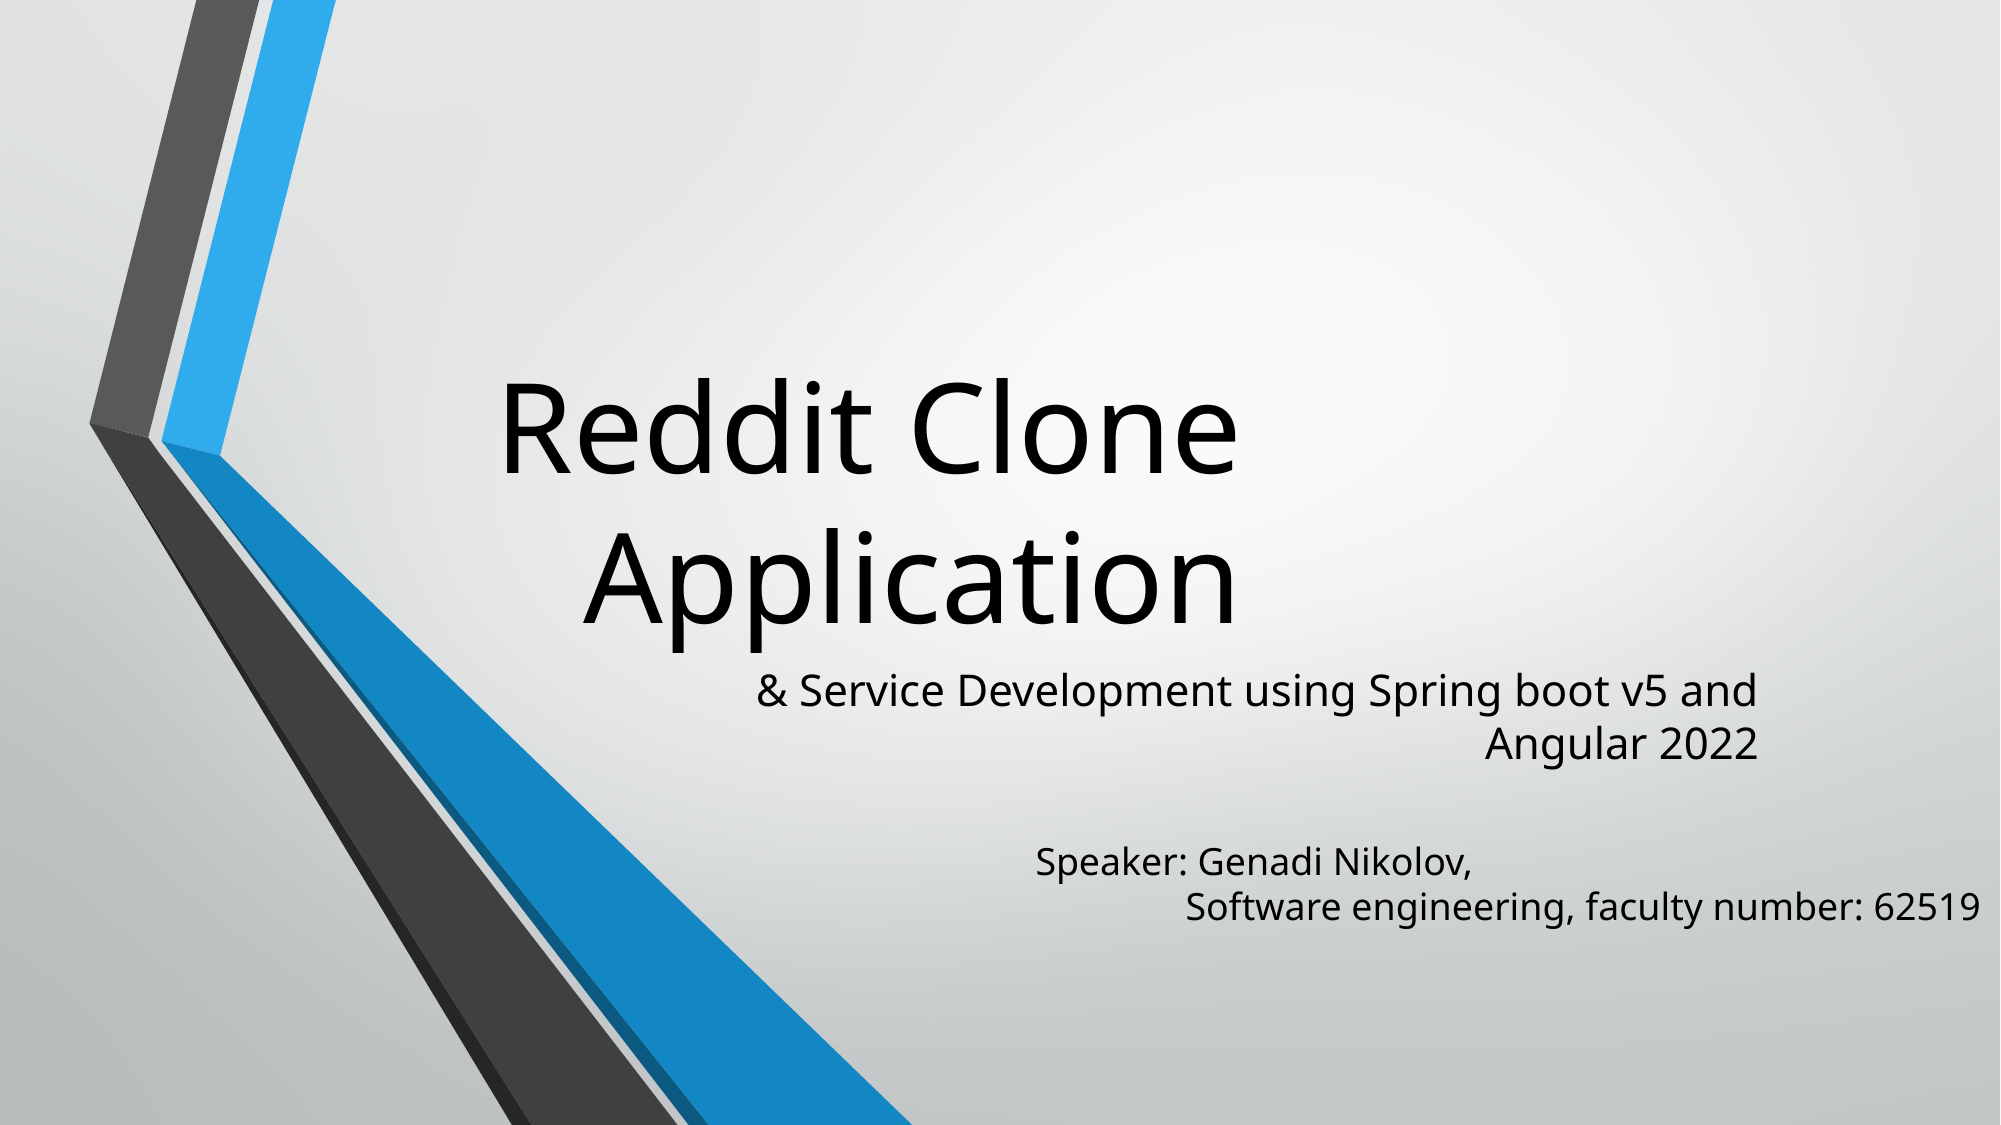

# Reddit Clone Application
& Service Development using Spring boot v5 and Angular 2022
Speaker: Genadi Nikolov,
		Software engineering, faculty number: 62519